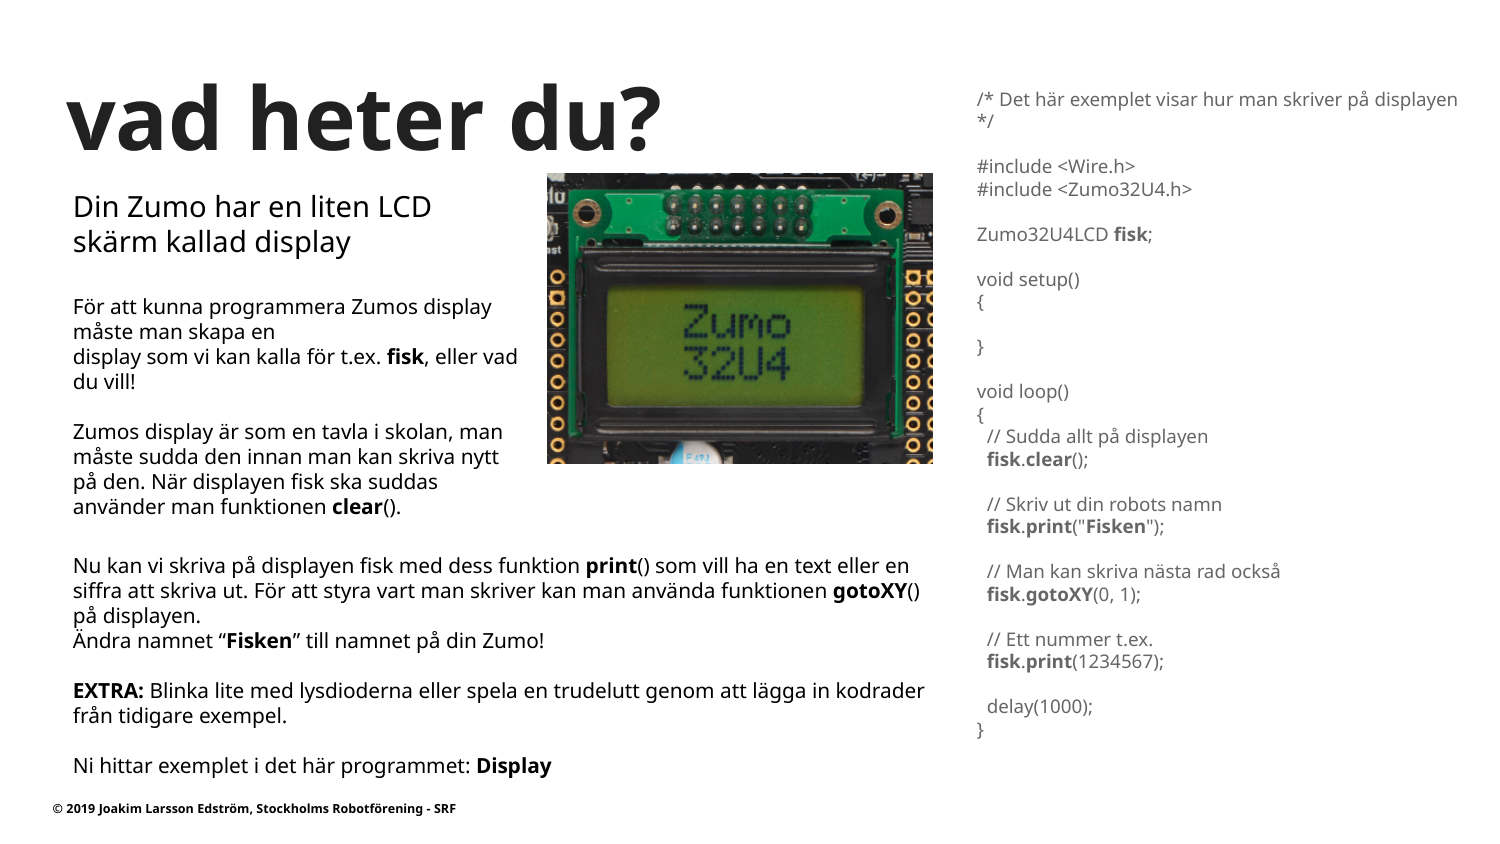

# vad heter du?
/* Det här exemplet visar hur man skriver på displayen */
#include <Wire.h>
#include <Zumo32U4.h>
Zumo32U4LCD fisk;
void setup()
{
}
void loop()
{
 // Sudda allt på displayen
 fisk.clear();
 // Skriv ut din robots namn
 fisk.print("Fisken");
 // Man kan skriva nästa rad också
 fisk.gotoXY(0, 1);
 // Ett nummer t.ex.
 fisk.print(1234567);
 delay(1000);
}
Din Zumo har en liten LCD
skärm kallad display
För att kunna programmera Zumos display måste man skapa en
display som vi kan kalla för t.ex. fisk, eller vad du vill!
Zumos display är som en tavla i skolan, man måste sudda den innan man kan skriva nytt på den. När displayen fisk ska suddas använder man funktionen clear().
Nu kan vi skriva på displayen fisk med dess funktion print() som vill ha en text eller en siffra att skriva ut. För att styra vart man skriver kan man använda funktionen gotoXY() på displayen.
Ändra namnet “Fisken” till namnet på din Zumo!
EXTRA: Blinka lite med lysdioderna eller spela en trudelutt genom att lägga in kodrader från tidigare exempel.
Ni hittar exemplet i det här programmet: Display
© 2019 Joakim Larsson Edström, Stockholms Robotförening - SRF